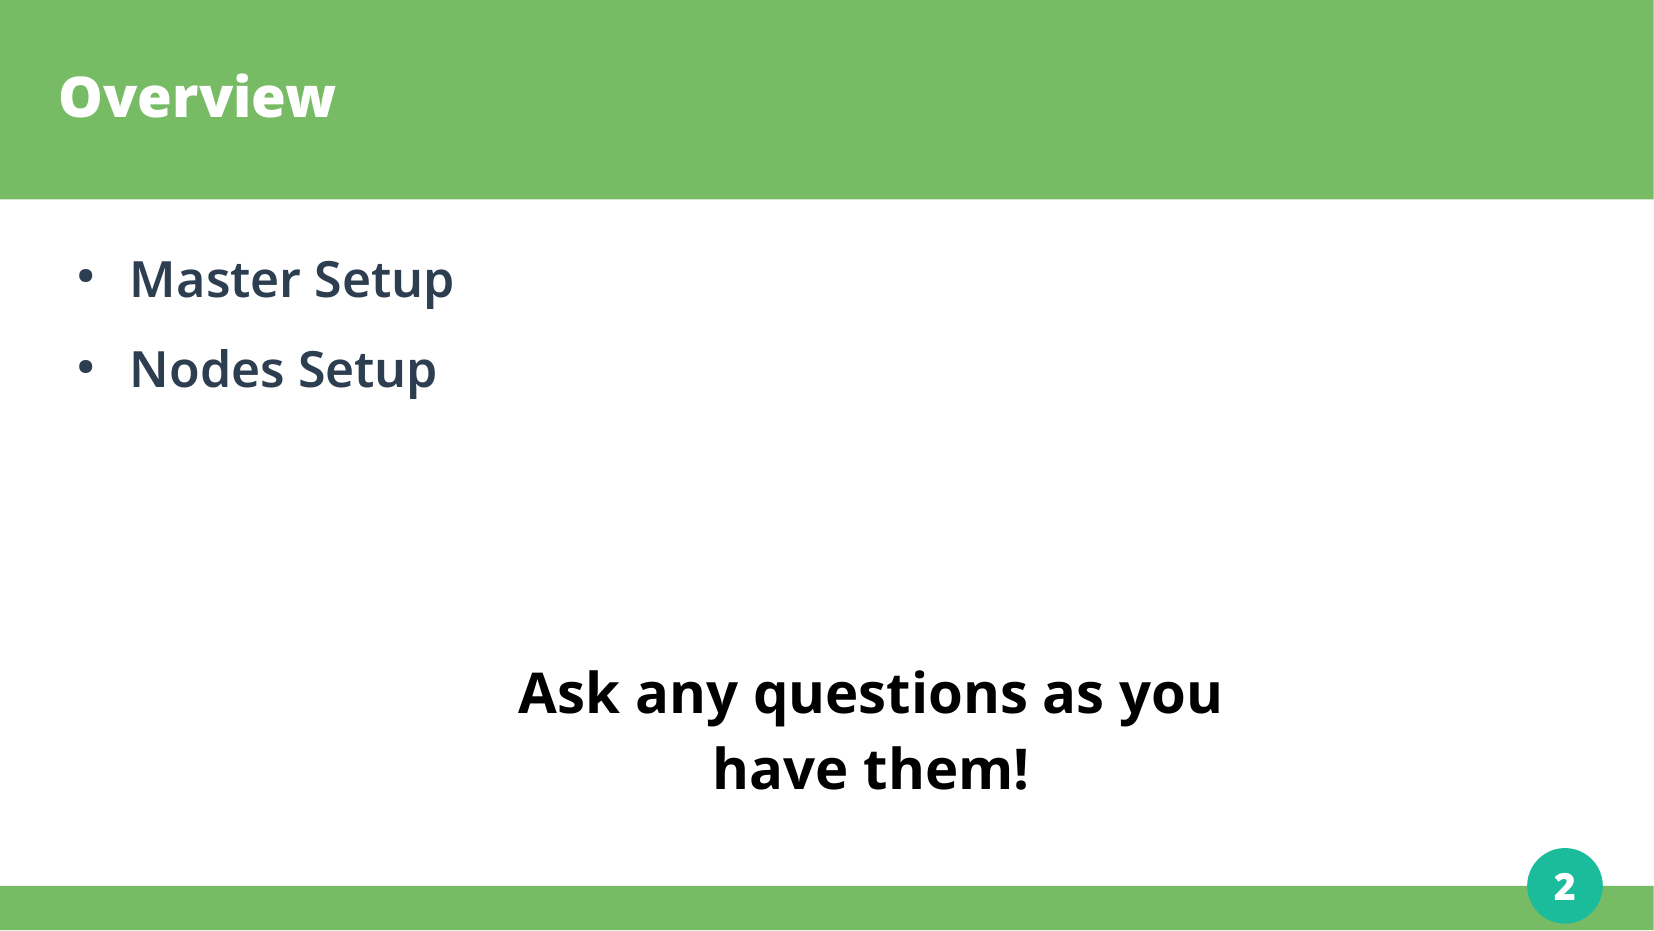

# Overview
Master Setup
Nodes Setup
Ask any questions as you have them!